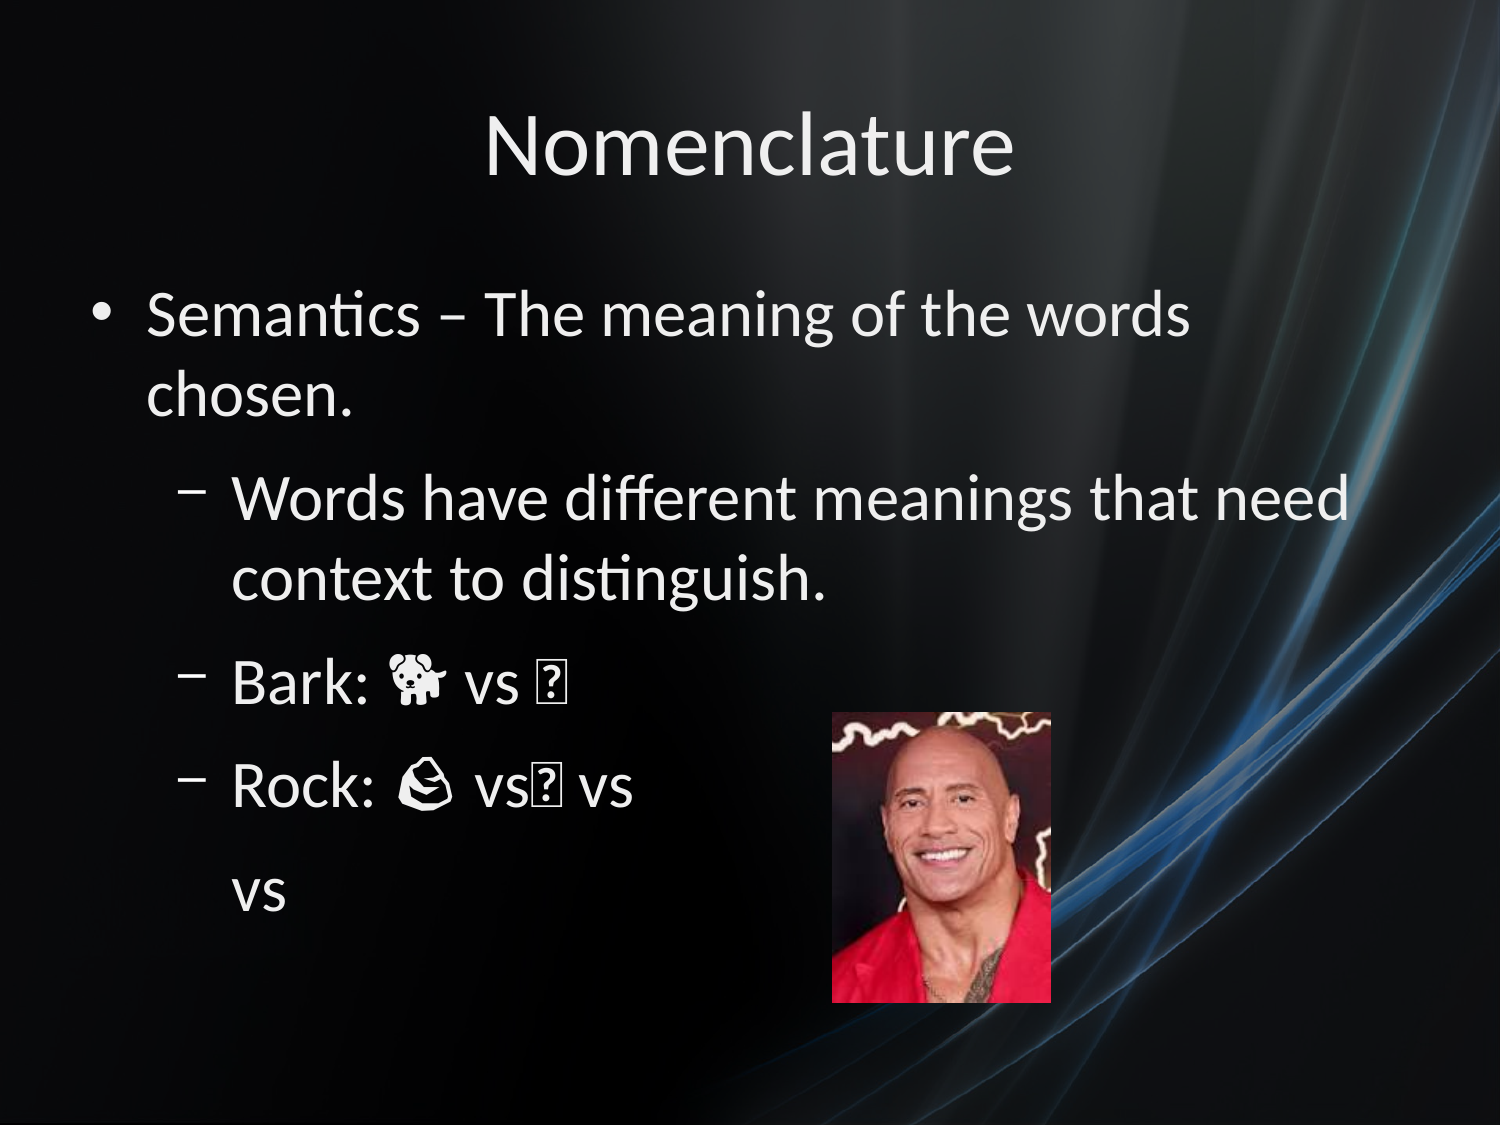

# Nomenclature
Semantics – The meaning of the words chosen.
Words have different meanings that need context to distinguish.
Bark: 🐕 vs 🌲
Rock: 🪨 vs💍 vs
vs 🎸🧑‍🎤